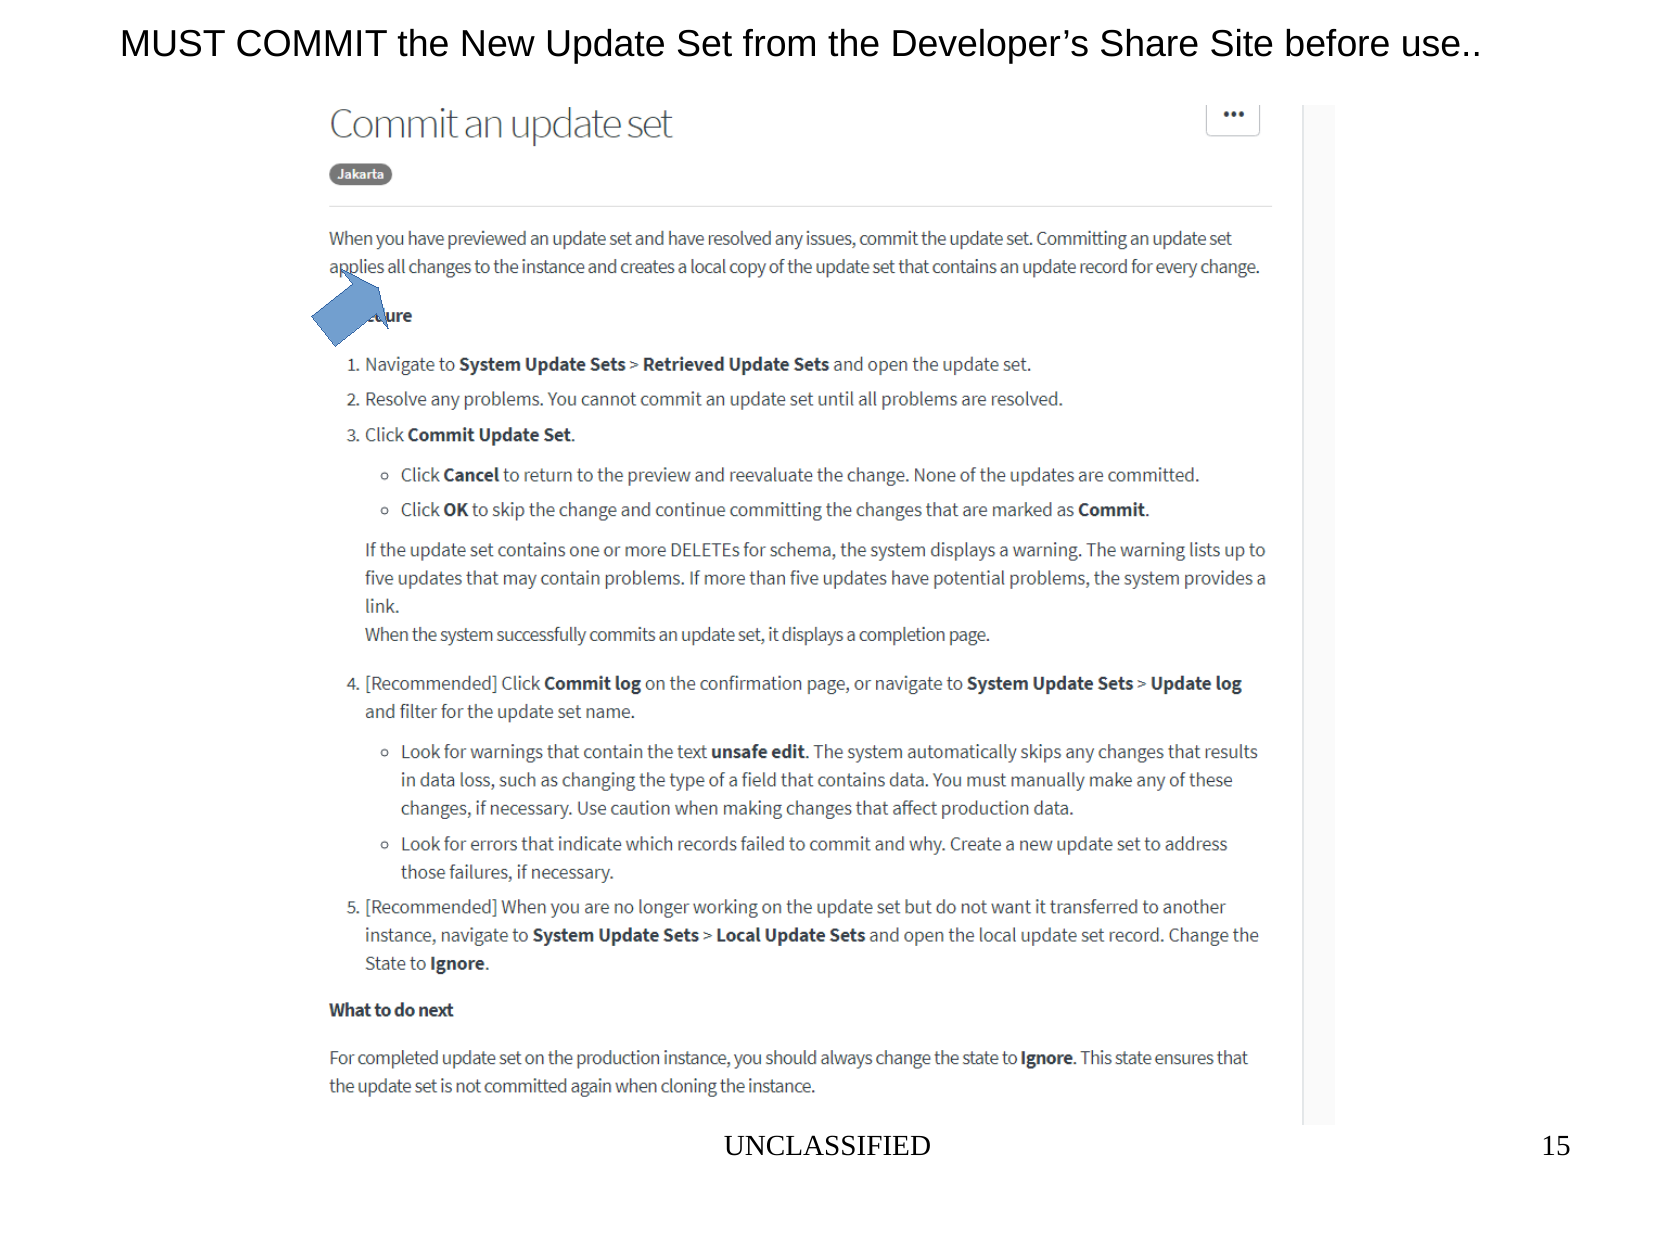

MUST COMMIT the New Update Set from the Developer’s Share Site before use..
UNCLASSIFIED
15